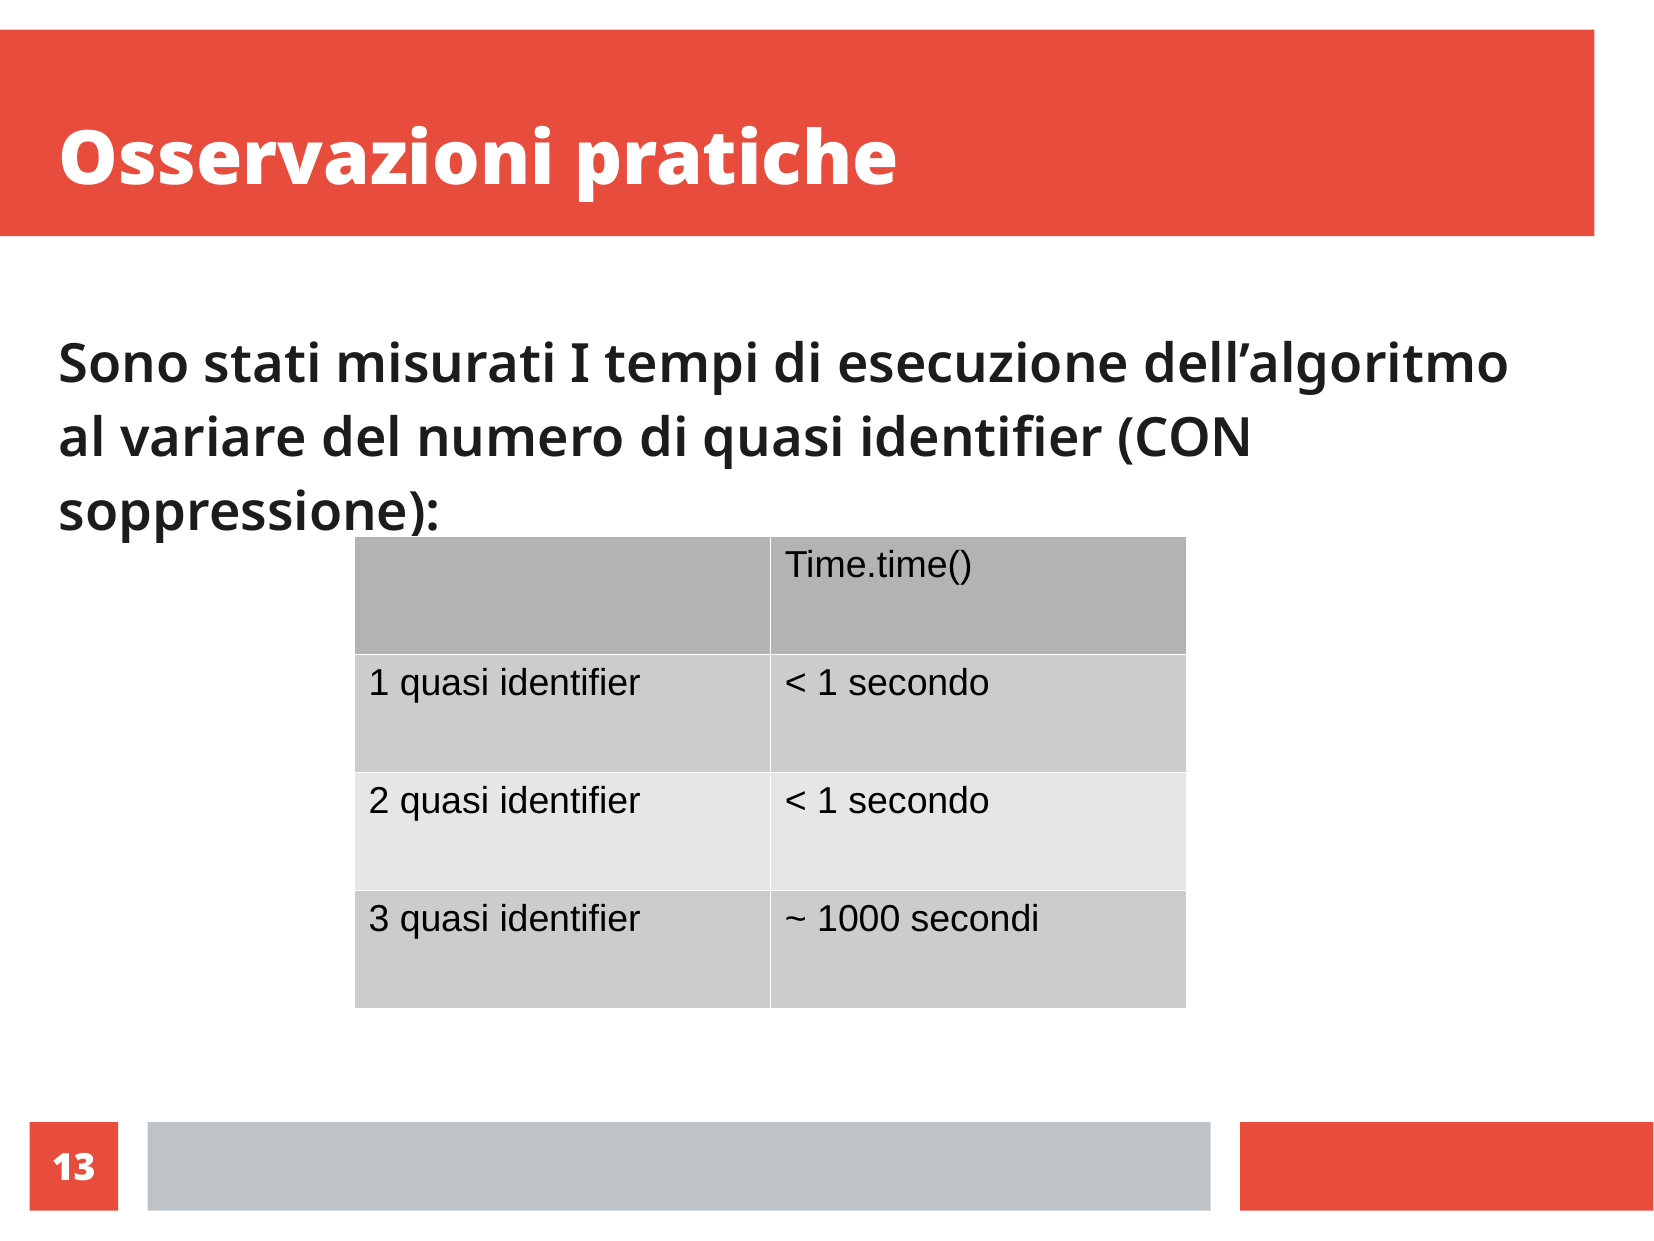

# Osservazioni pratiche
Sono stati misurati I tempi di esecuzione dell’algoritmo al variare del numero di quasi identifier (CON soppressione):
| | Time.time() |
| --- | --- |
| 1 quasi identifier | < 1 secondo |
| 2 quasi identifier | < 1 secondo |
| 3 quasi identifier | ~ 1000 secondi |
13